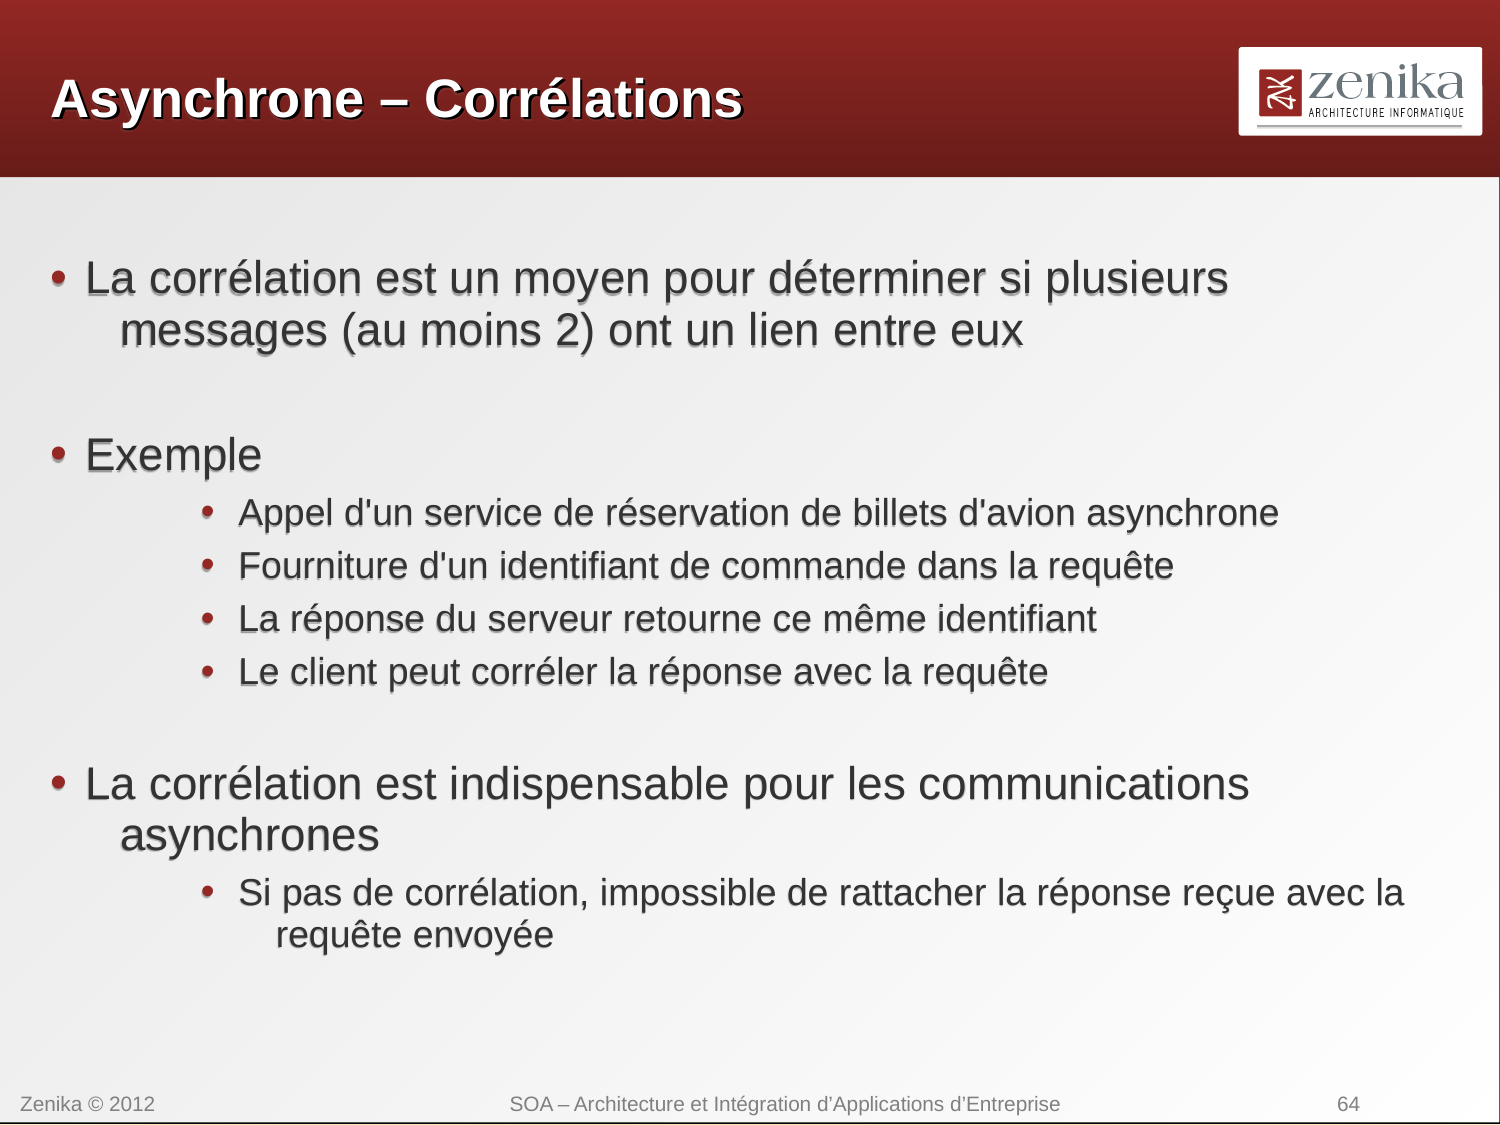

# Asynchrone – Corrélations
La corrélation est un moyen pour déterminer si plusieurs messages (au moins 2) ont un lien entre eux
Exemple
Appel d'un service de réservation de billets d'avion asynchrone
Fourniture d'un identifiant de commande dans la requête
La réponse du serveur retourne ce même identifiant
Le client peut corréler la réponse avec la requête
La corrélation est indispensable pour les communications asynchrones
Si pas de corrélation, impossible de rattacher la réponse reçue avec la requête envoyée